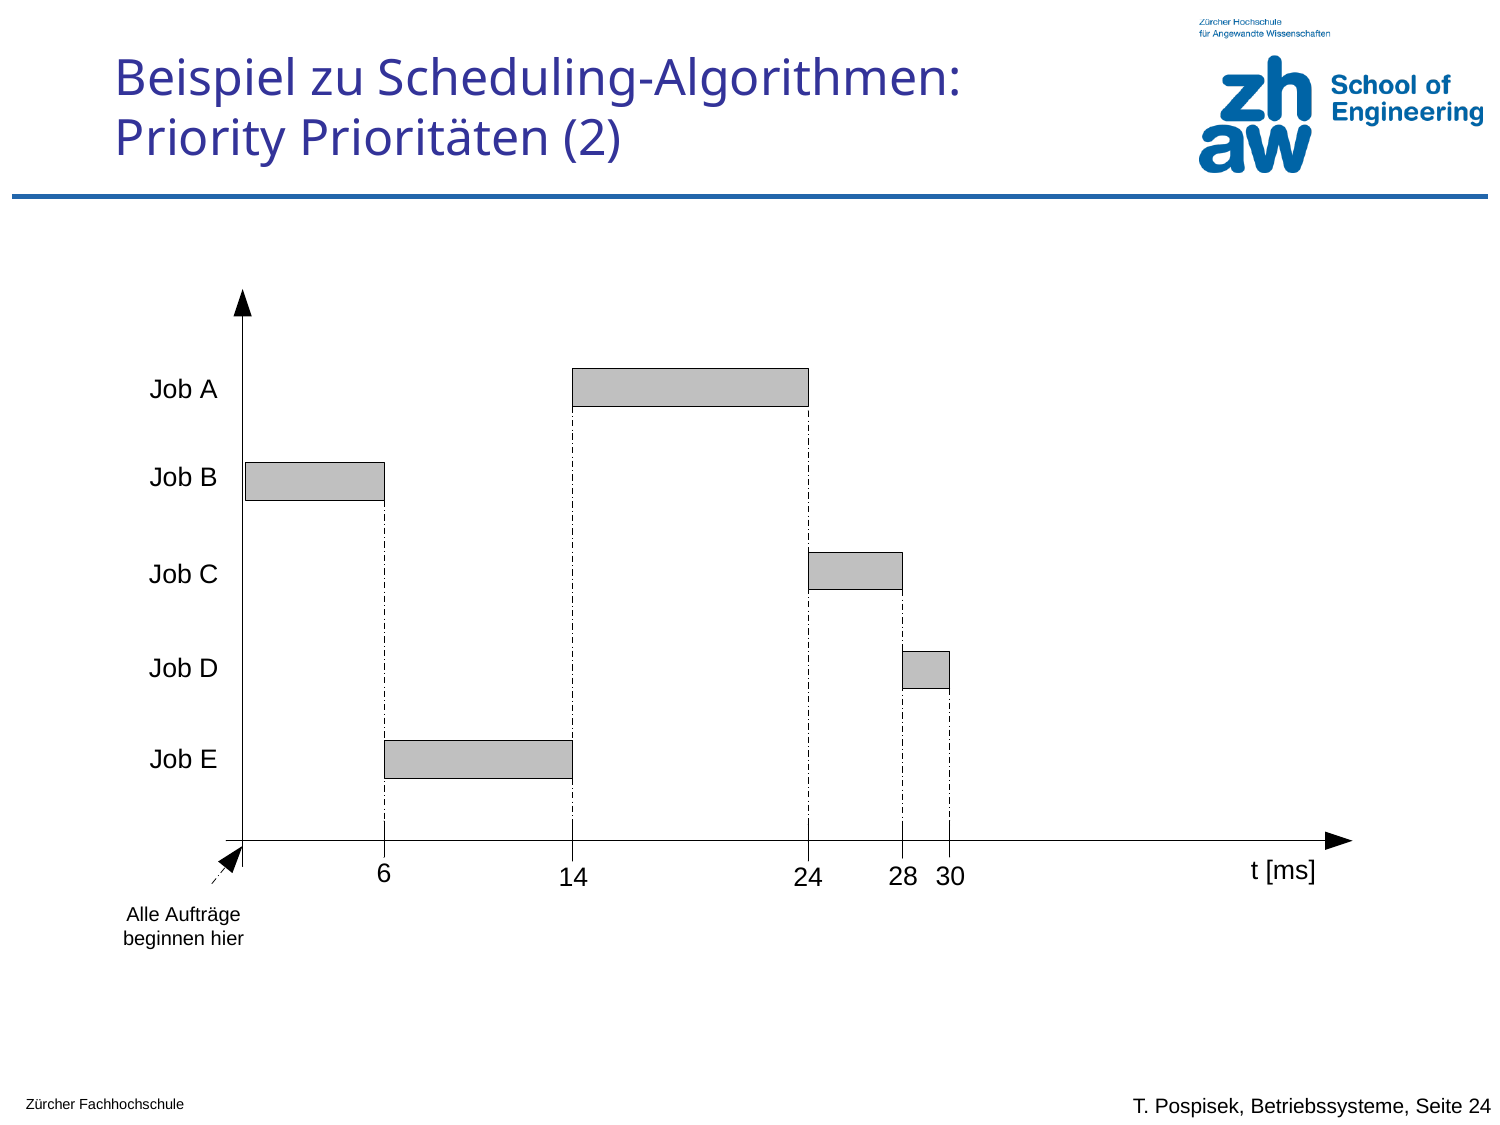

# Beispiel zu Scheduling-Algorithmen: Priority Prioritäten (2)